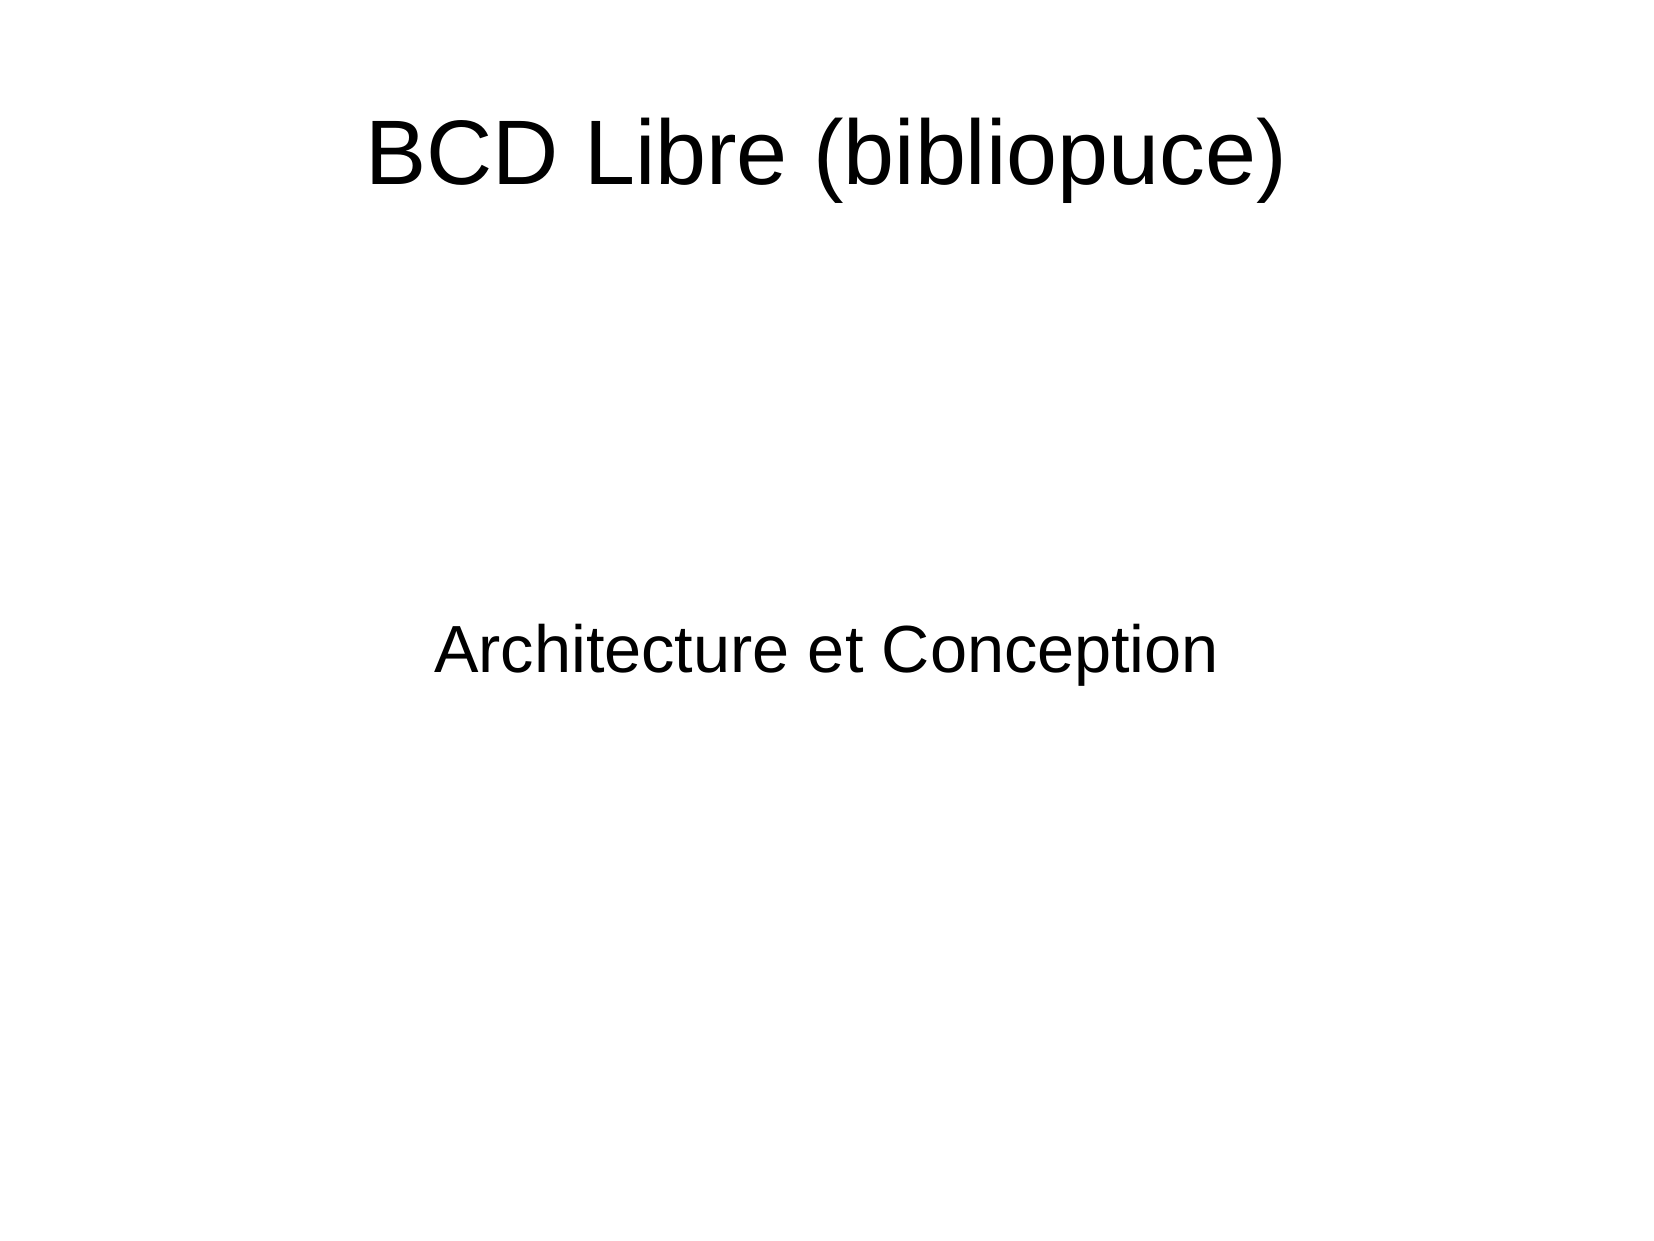

# BCD Libre (bibliopuce)
Architecture et Conception